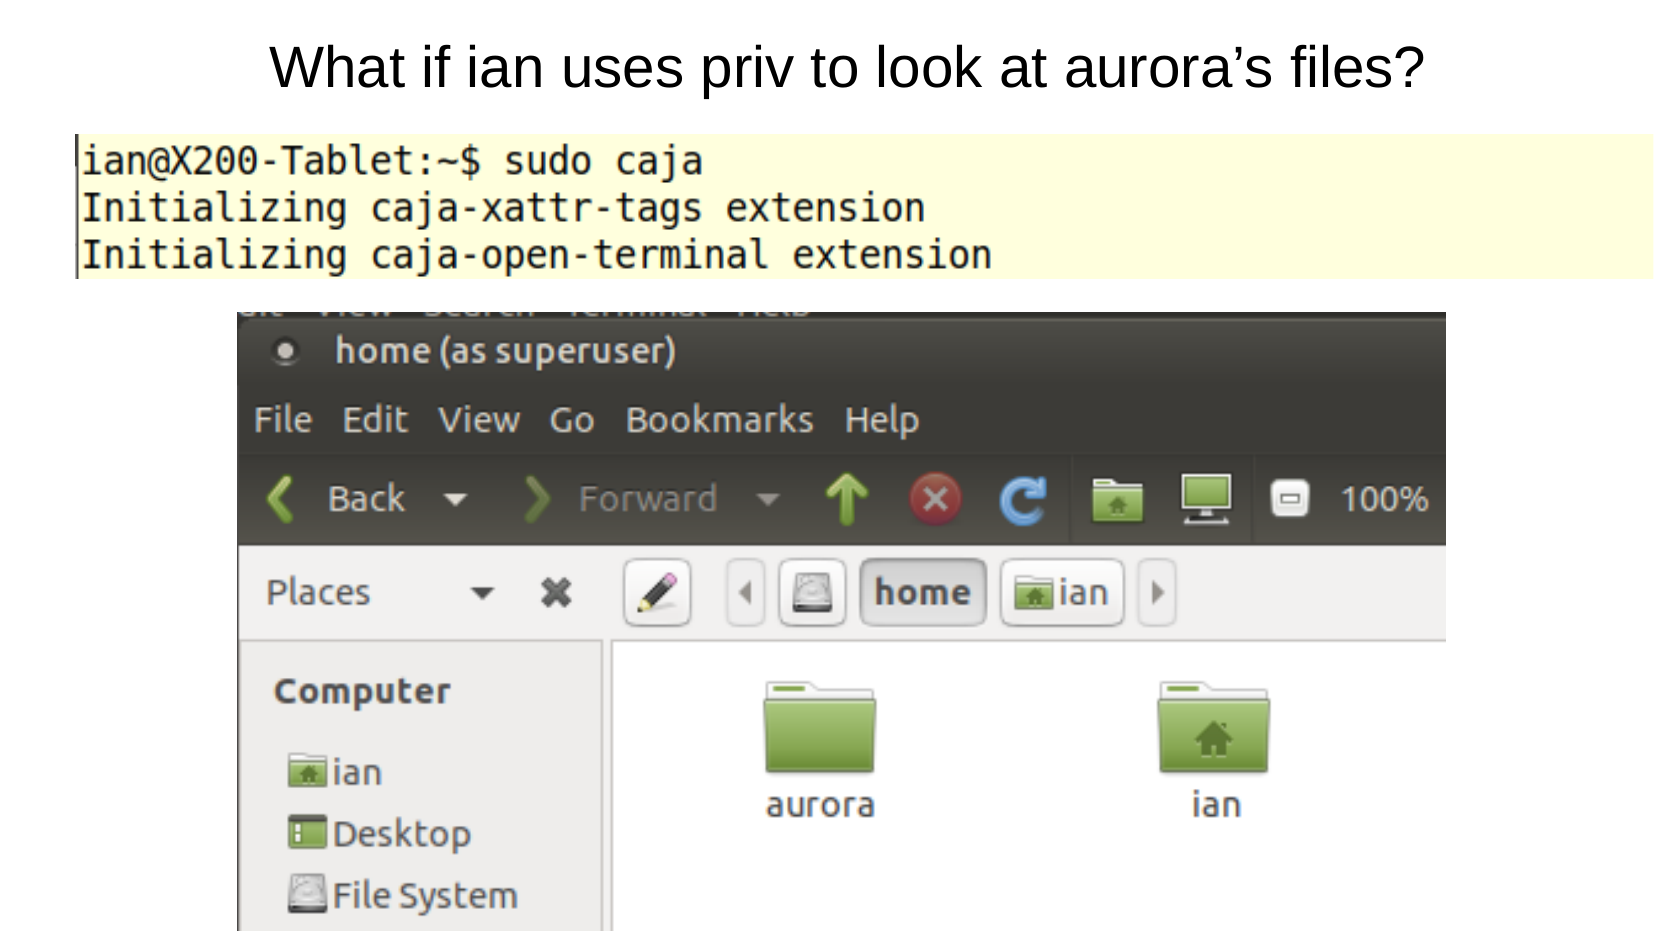

# What if ian uses priv to look at aurora’s files?